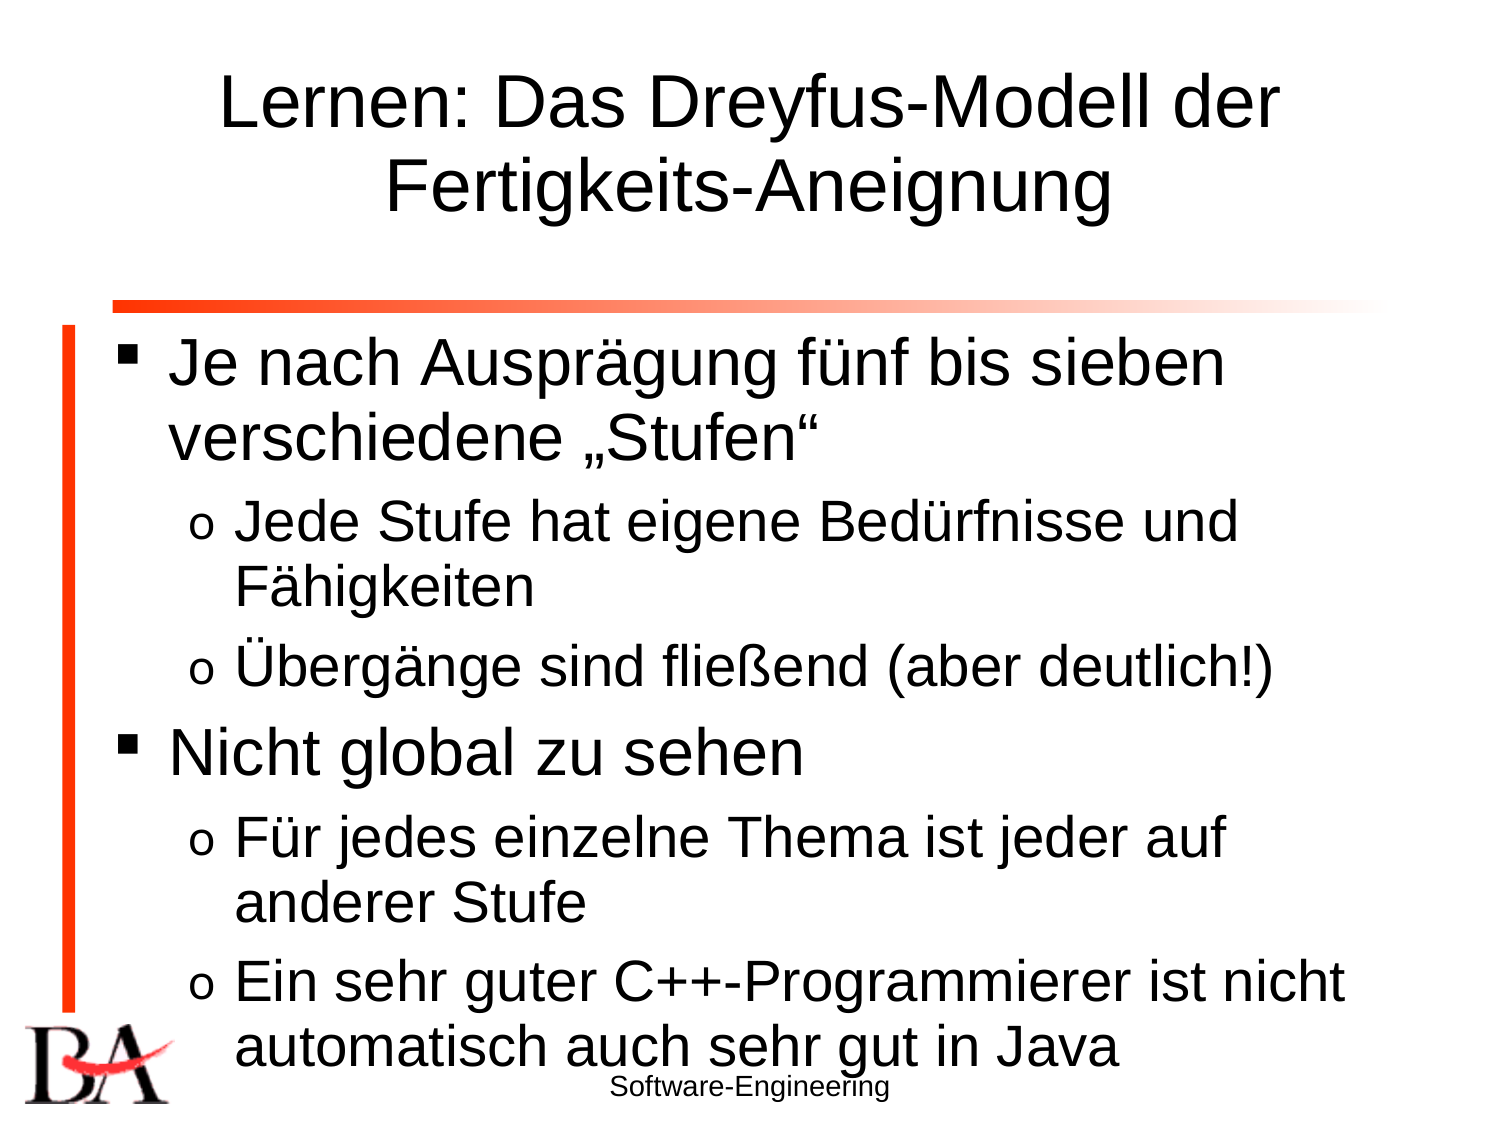

# Lernen: Das Dreyfus-Modell der Fertigkeits-Aneignung
Je nach Ausprägung fünf bis sieben verschiedene „Stufen“
Jede Stufe hat eigene Bedürfnisse und Fähigkeiten
Übergänge sind fließend (aber deutlich!)
Nicht global zu sehen
Für jedes einzelne Thema ist jeder auf anderer Stufe
Ein sehr guter C++-Programmierer ist nicht automatisch auch sehr gut in Java